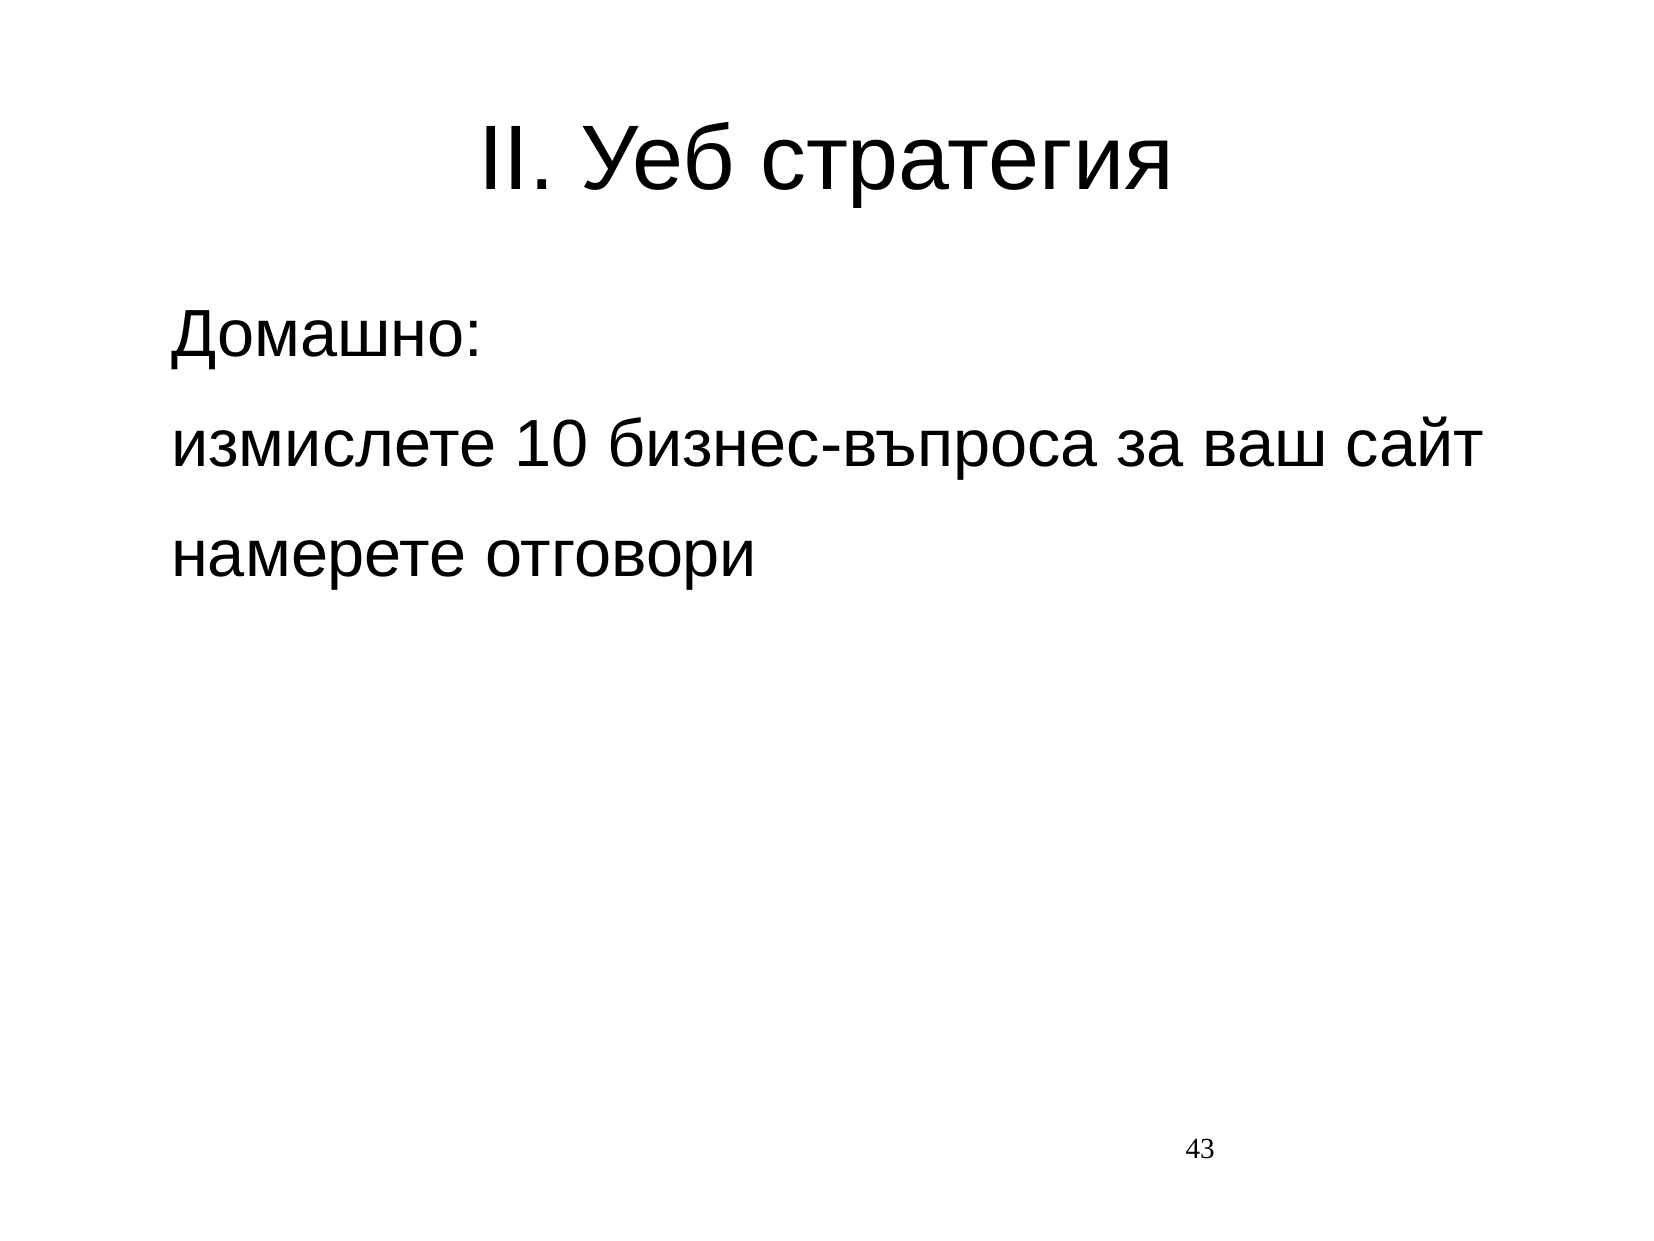

# II. Уеб стратегия
Домашно:
измислете 10 бизнес-въпроса за ваш сайт
намерете отговори